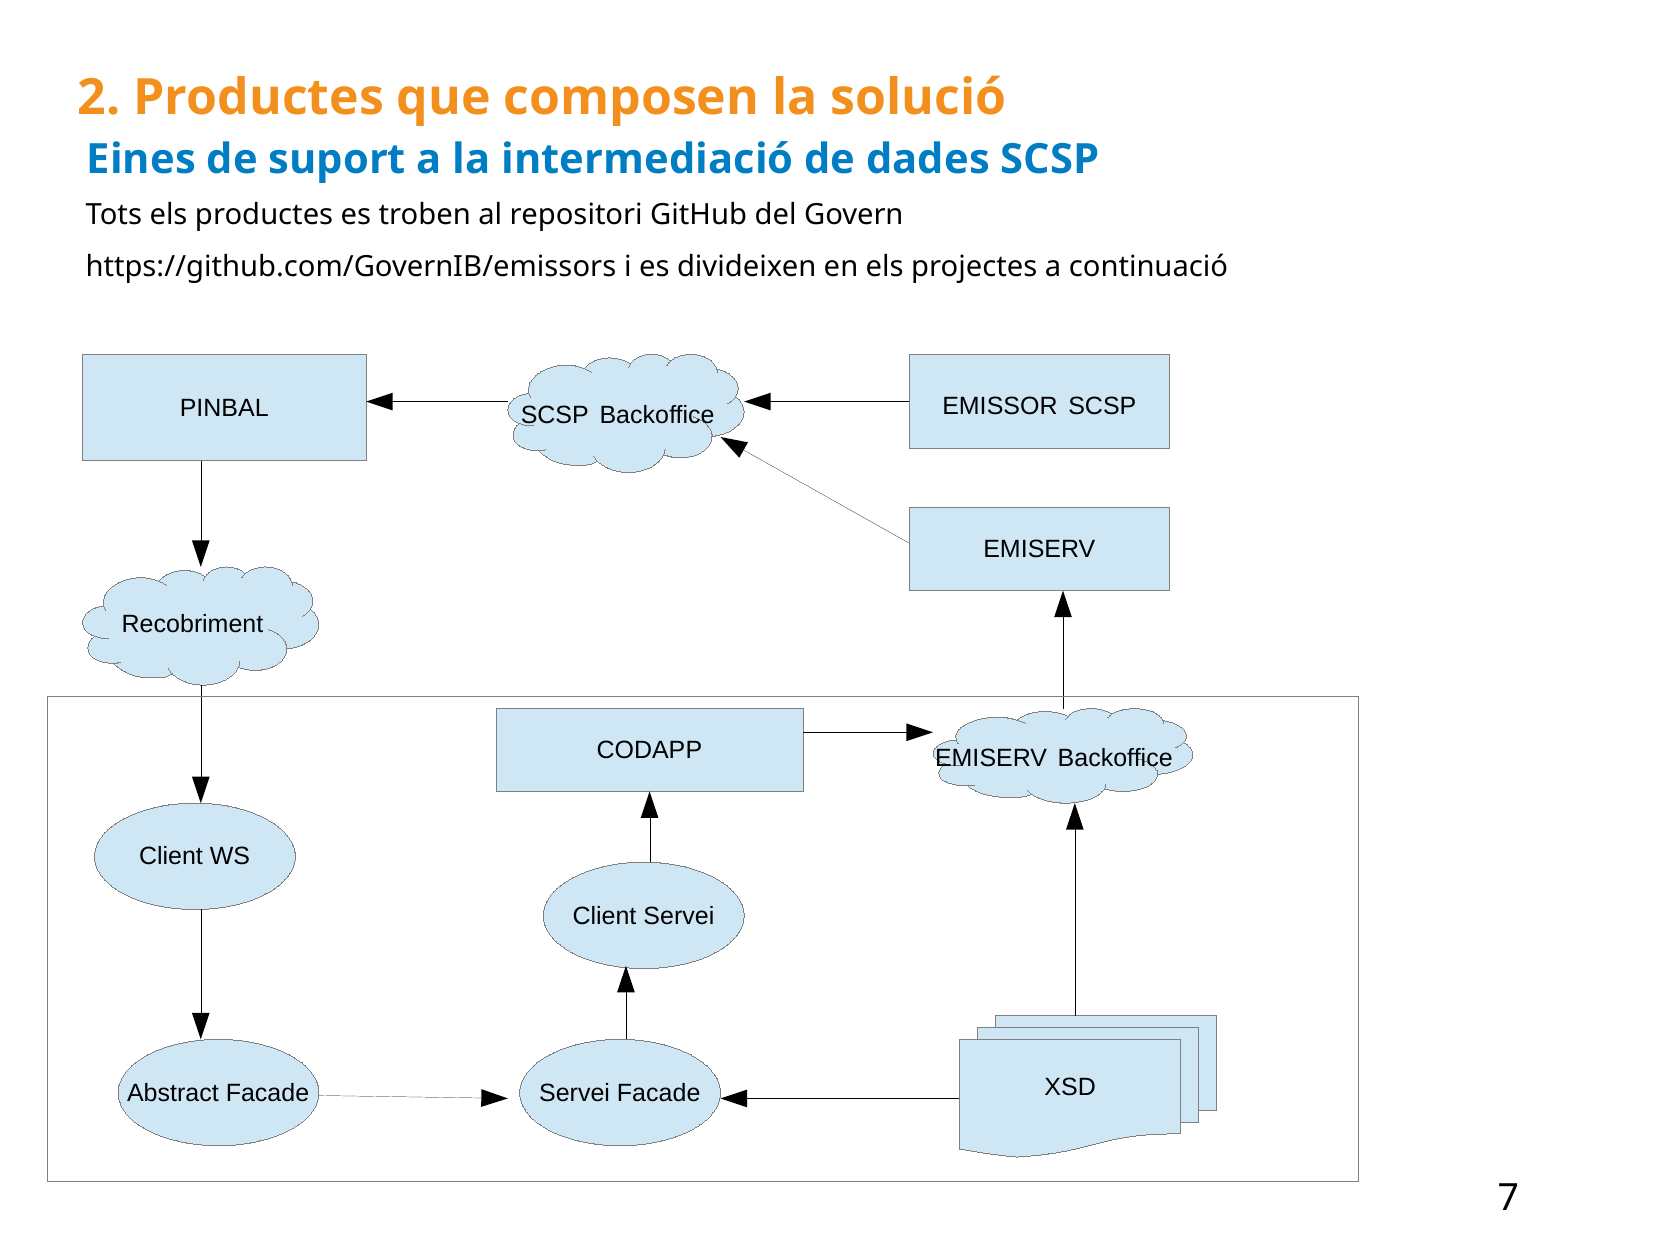

2. Productes que composen la solució
 Eines de suport a la intermediació de dades SCSP
Tots els productes es troben al repositori GitHub del Govern
https://github.com/GovernIB/emissors i es divideixen en els projectes a continuació
PINBAL
SCSP Backoffice
EMISSOR SCSP
EMISERV
Recobriment
CODAPP
EMISERV Backoffice
Client WS
Client Servei
XSD
Abstract Facade
Servei Facade